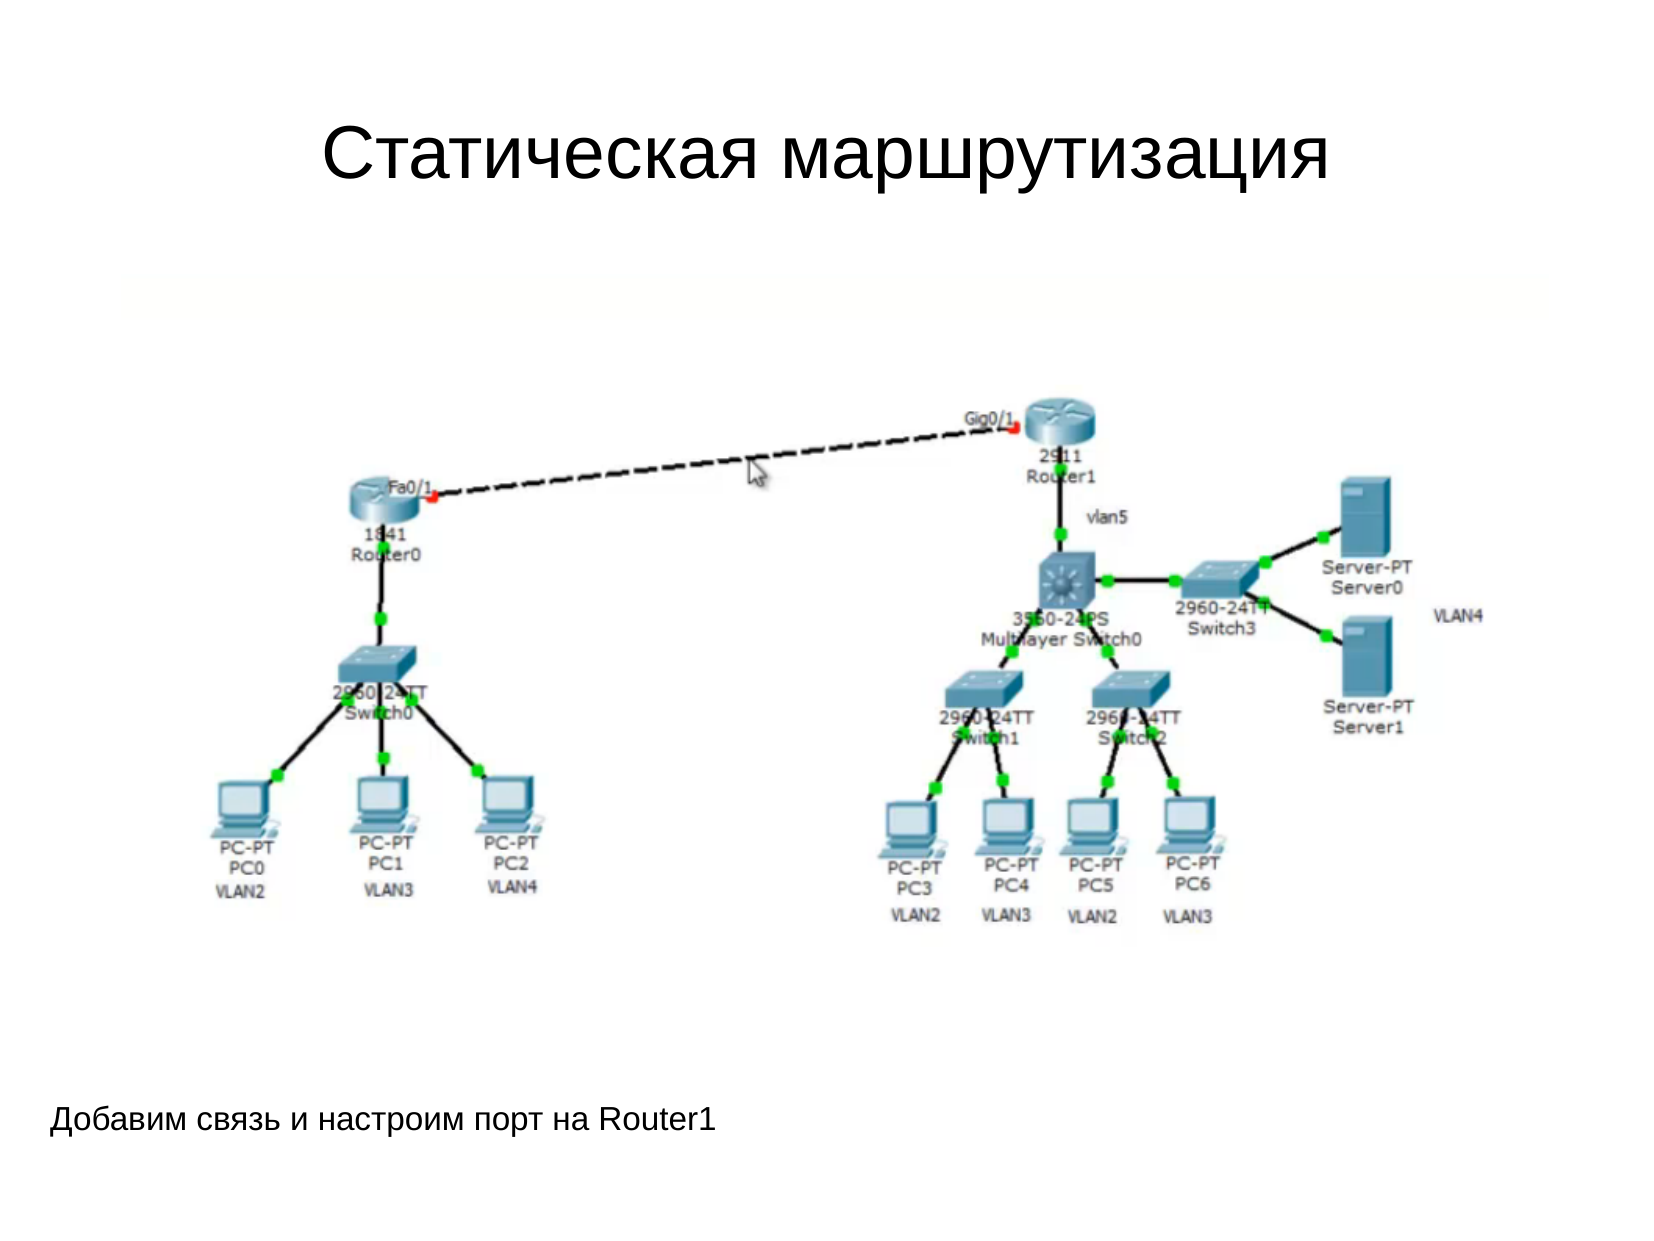

# Статическая маршрутизация
Добавим связь и настроим порт на Router1